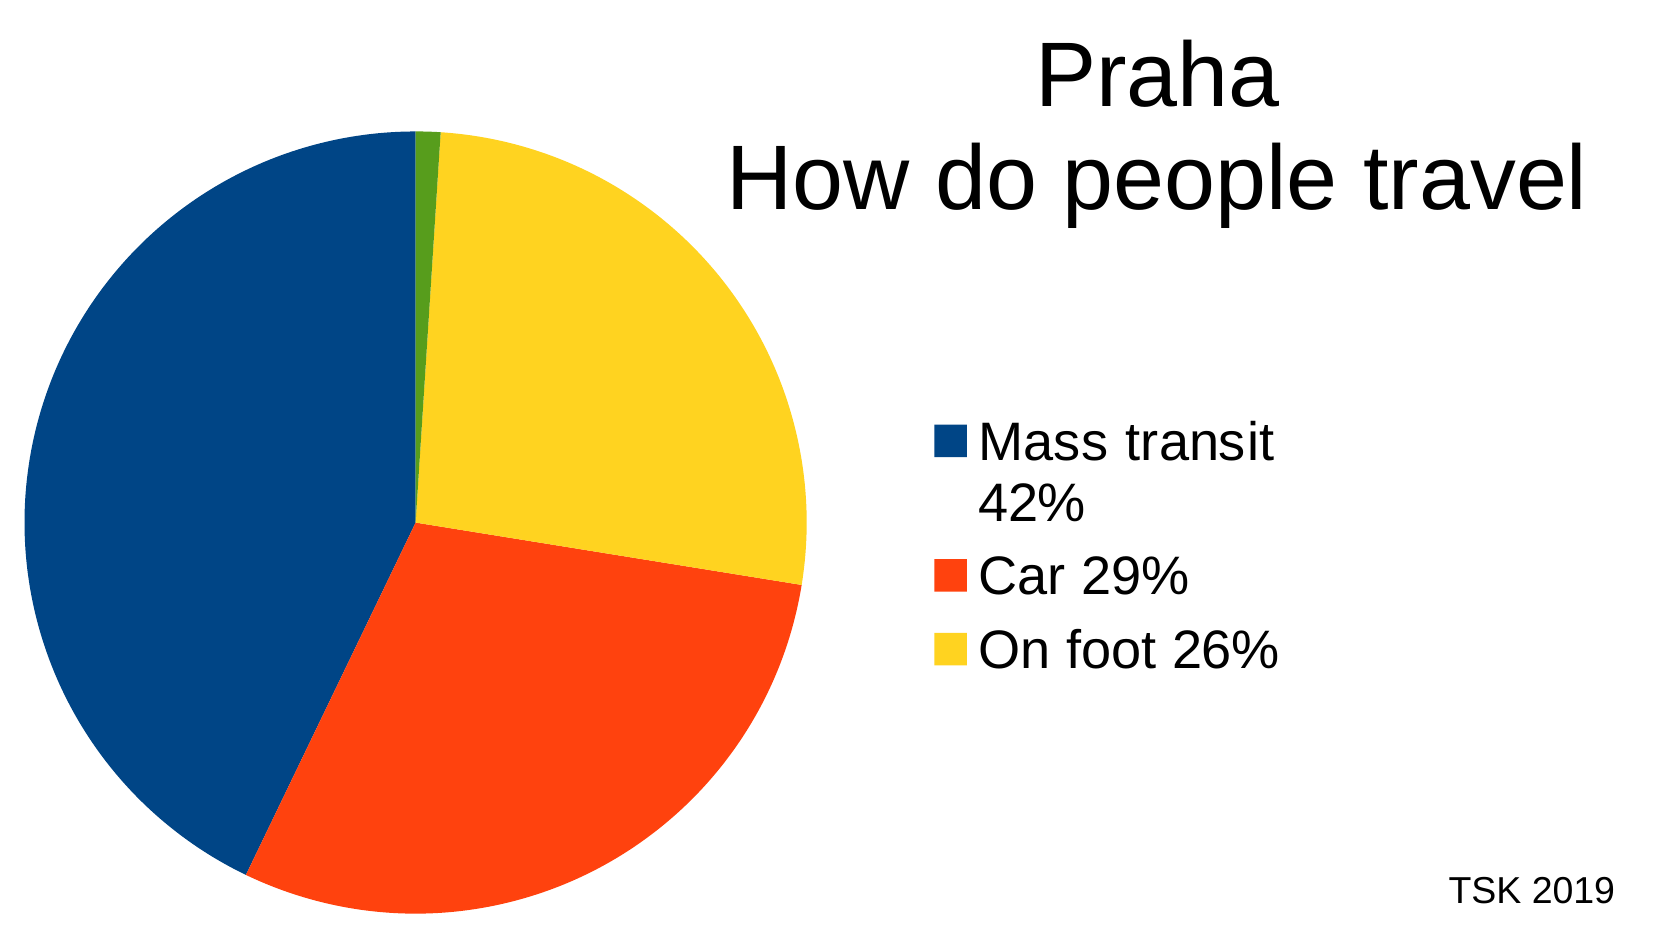

# Praha How do people travel
### Chart
| Category | Sloupec 1 |
|---|---|
| Mass transit 42% | 42.0 |
| Car 29% | 29.0 |
| On foot 26% | 26.0 |
| By bike 1% | 1.0 |TSK 2019